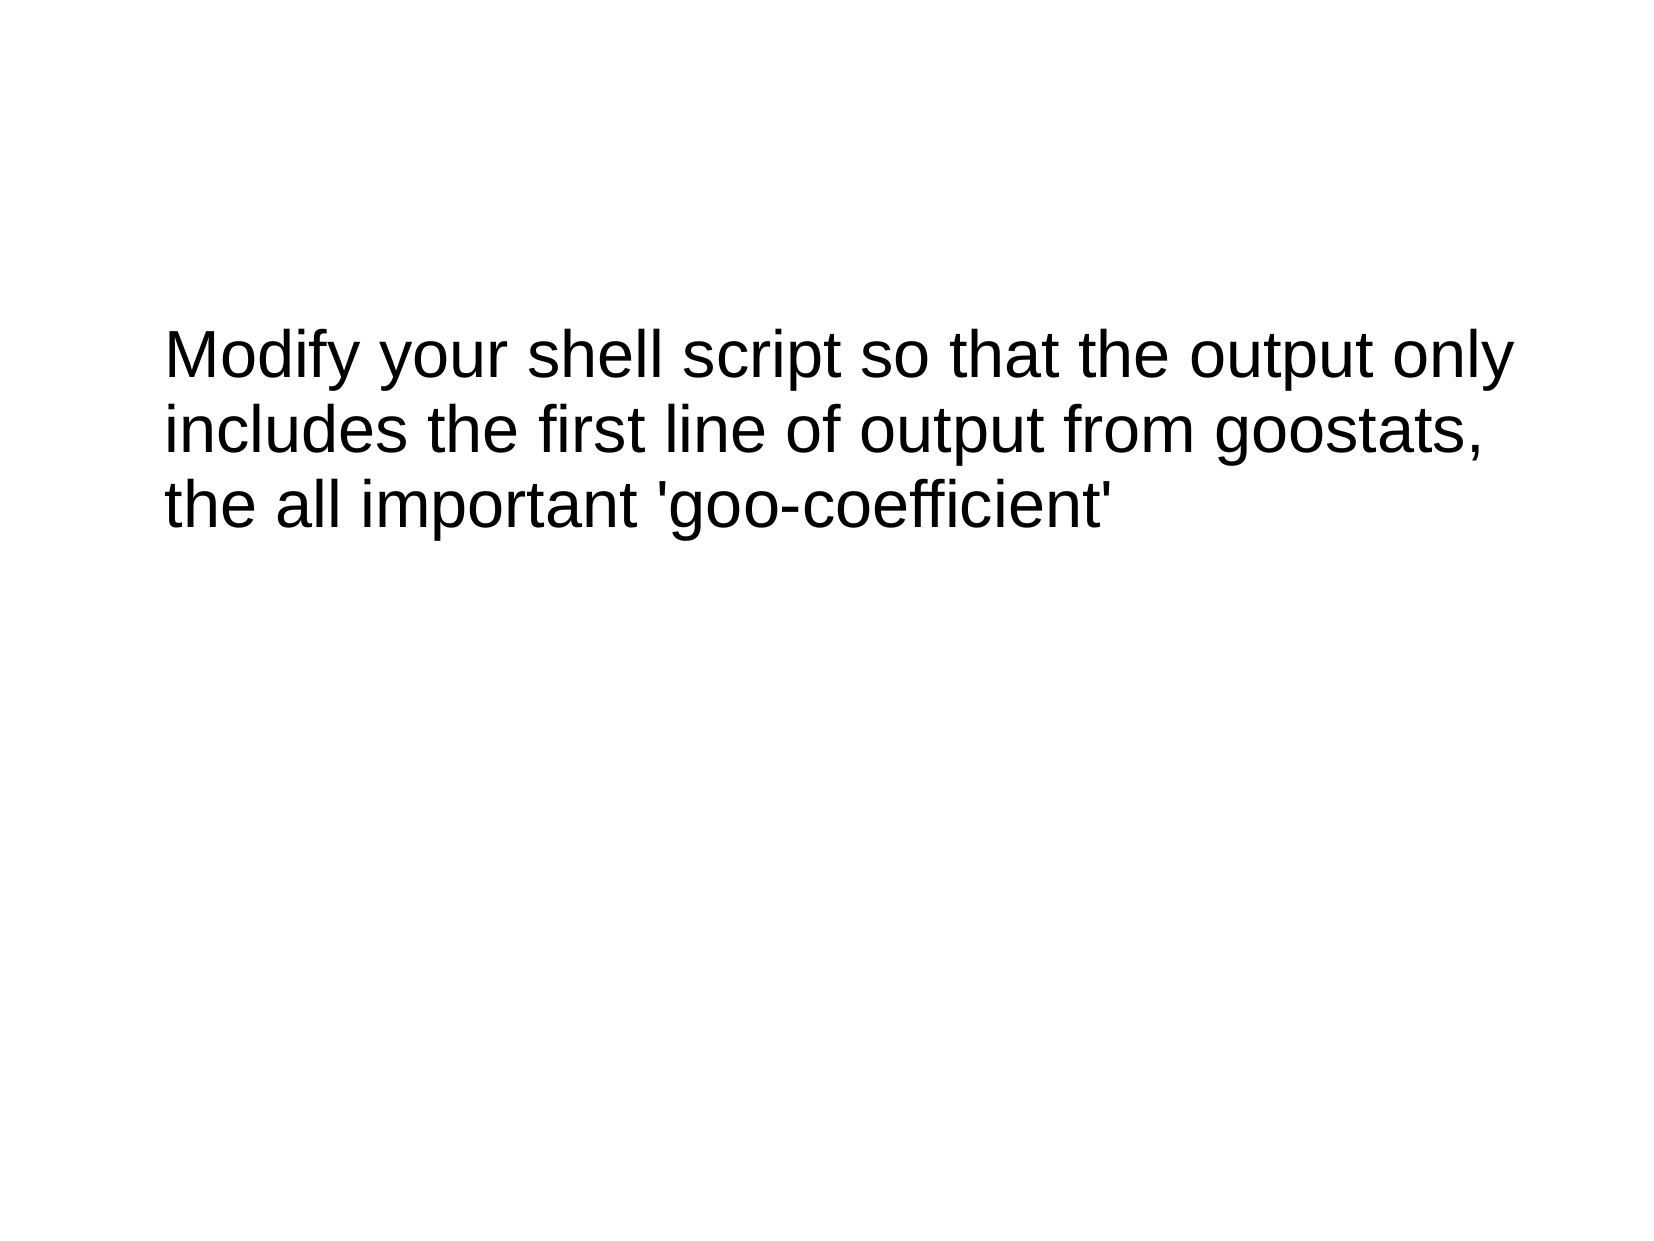

Modify your shell script so that the output only includes the first line of output from goostats, the all important 'goo-coefficient'